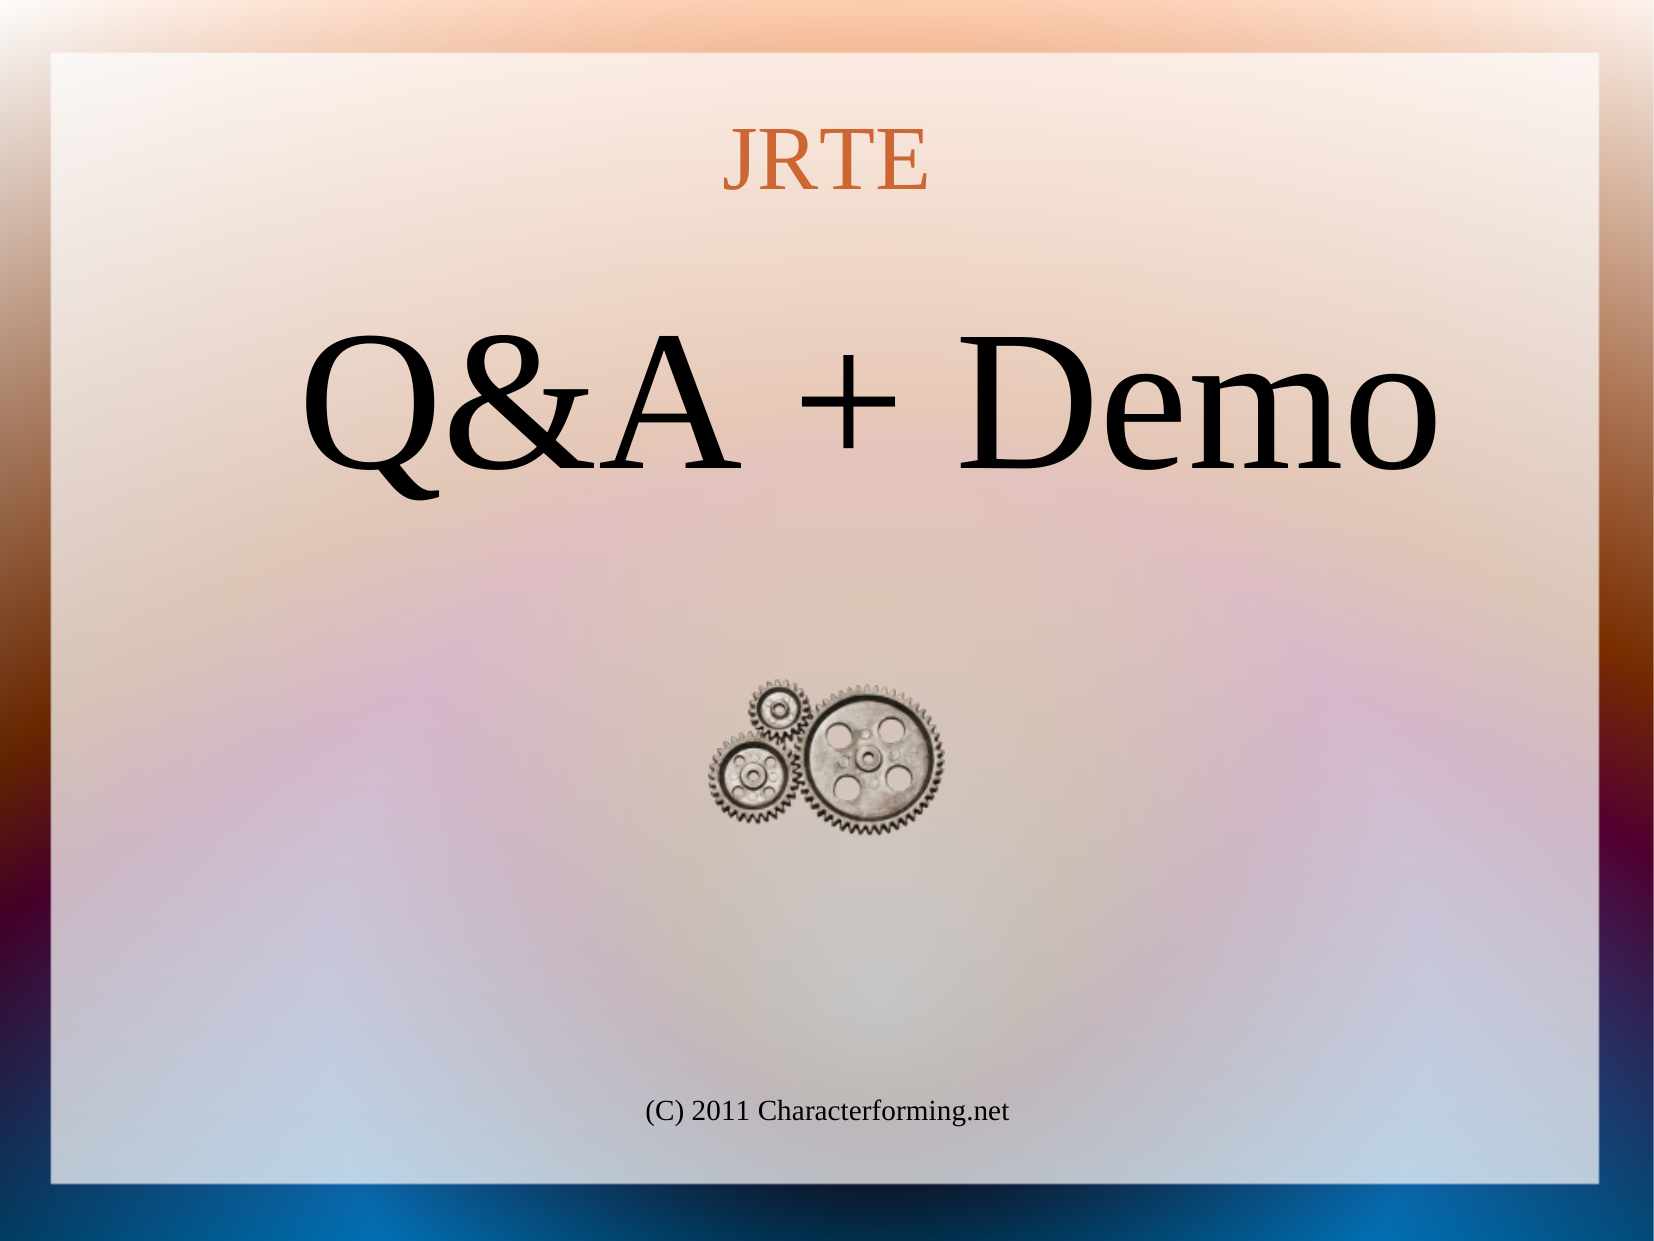

# JRTE
Q&A + Demo
(C) 2011 Characterforming.net